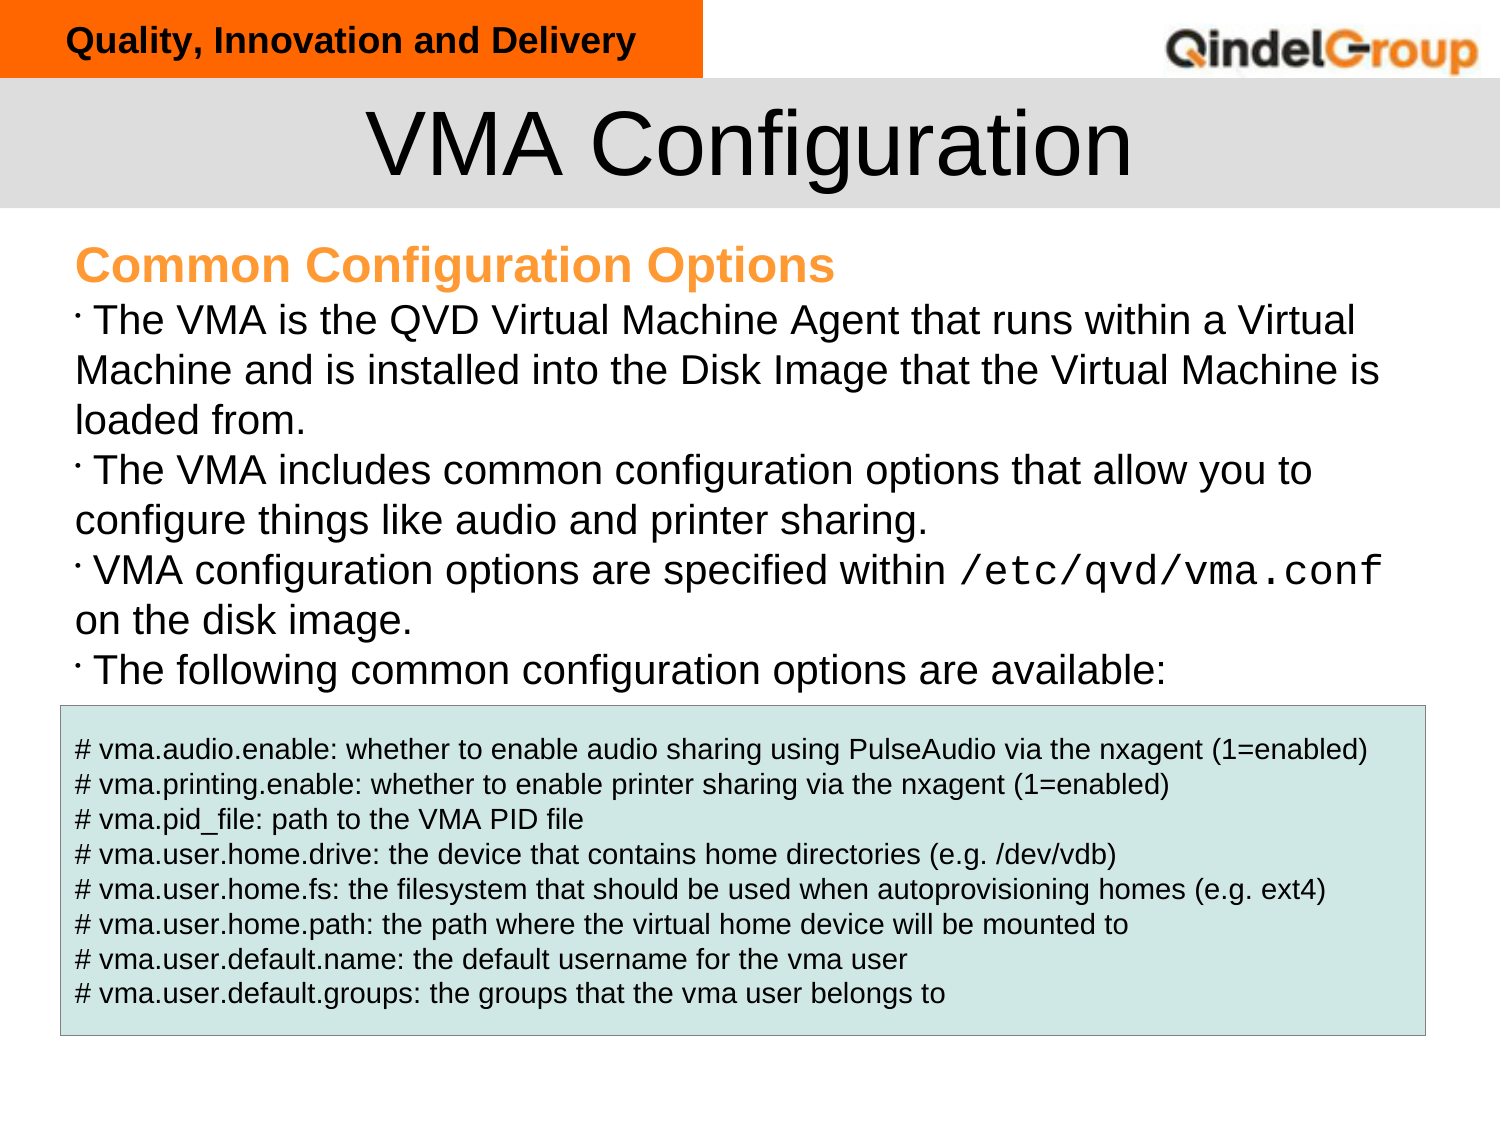

# VMA Configuration
Common Configuration Options
 The VMA is the QVD Virtual Machine Agent that runs within a Virtual Machine and is installed into the Disk Image that the Virtual Machine is loaded from.
 The VMA includes common configuration options that allow you to configure things like audio and printer sharing.
 VMA configuration options are specified within /etc/qvd/vma.conf on the disk image.
 The following common configuration options are available:
# vma.audio.enable: whether to enable audio sharing using PulseAudio via the nxagent (1=enabled)
# vma.printing.enable: whether to enable printer sharing via the nxagent (1=enabled)
# vma.pid_file: path to the VMA PID file
# vma.user.home.drive: the device that contains home directories (e.g. /dev/vdb)
# vma.user.home.fs: the filesystem that should be used when autoprovisioning homes (e.g. ext4)
# vma.user.home.path: the path where the virtual home device will be mounted to
# vma.user.default.name: the default username for the vma user
# vma.user.default.groups: the groups that the vma user belongs to